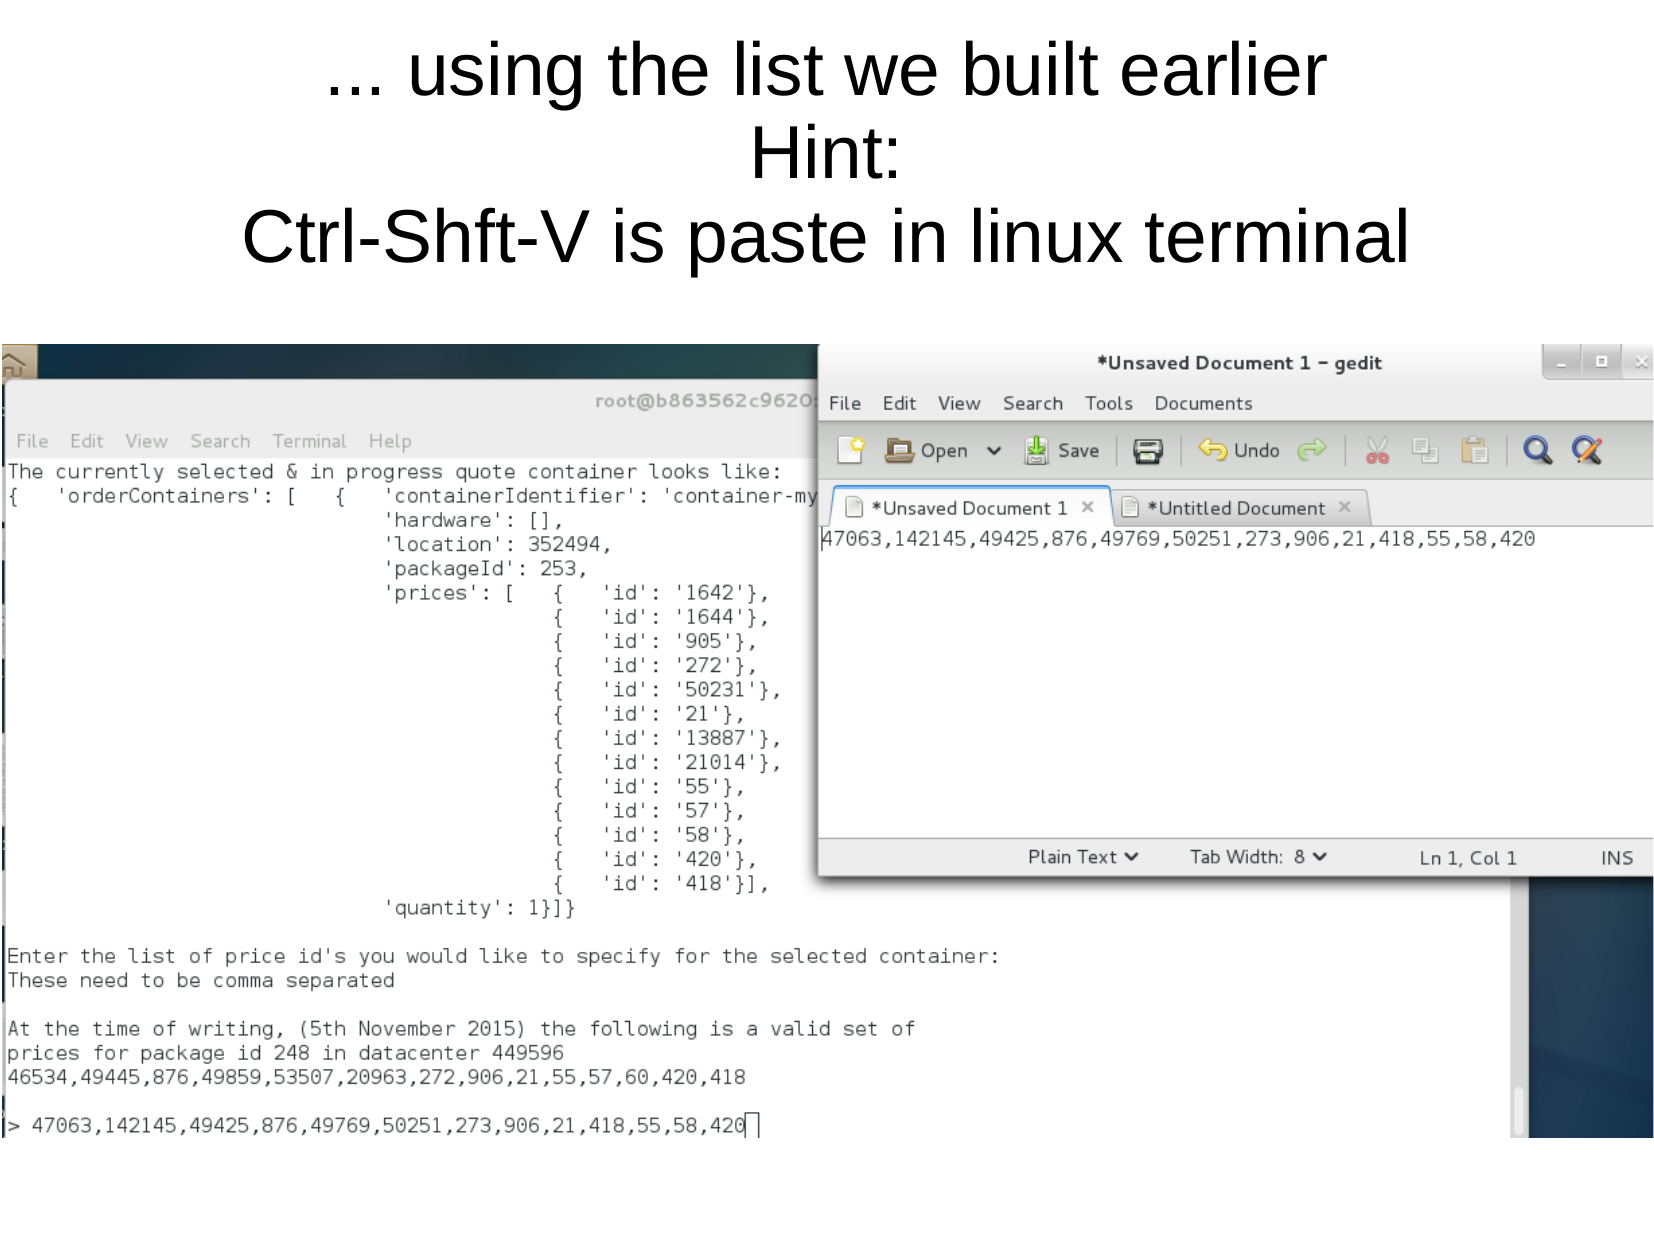

# ... using the list we built earlier Hint: Ctrl-Shft-V is paste in linux terminal